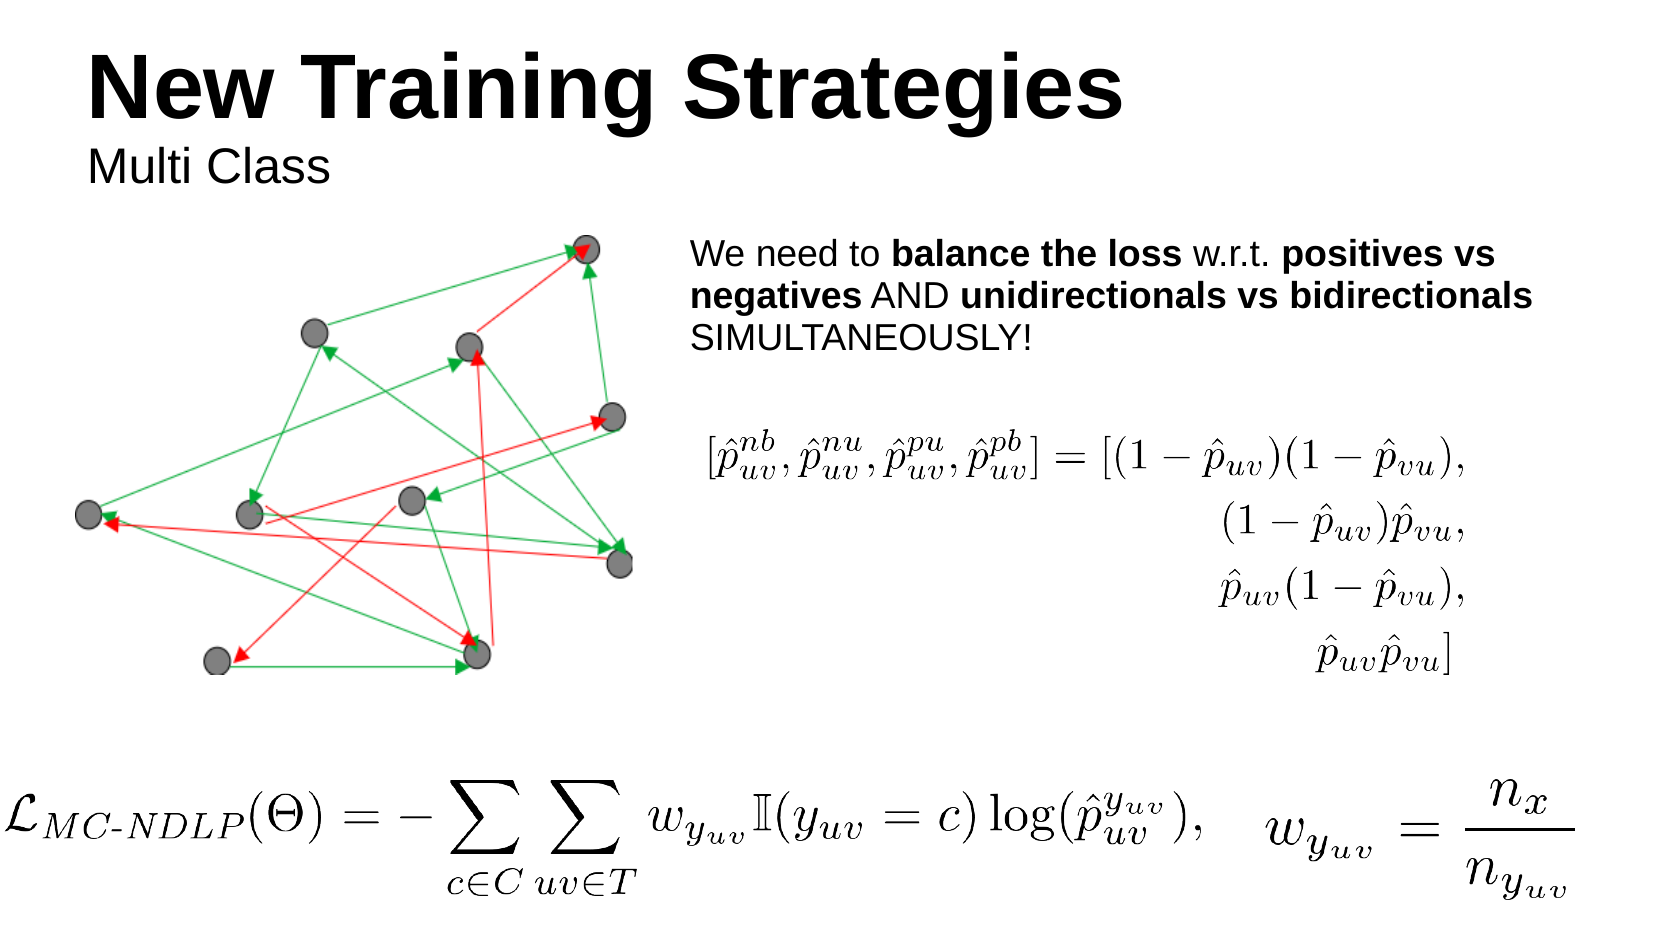

# New Training Strategies Multi Class
We need to balance the loss w.r.t. positives vs negatives AND unidirectionals vs bidirectionals SIMULTANEOUSLY!